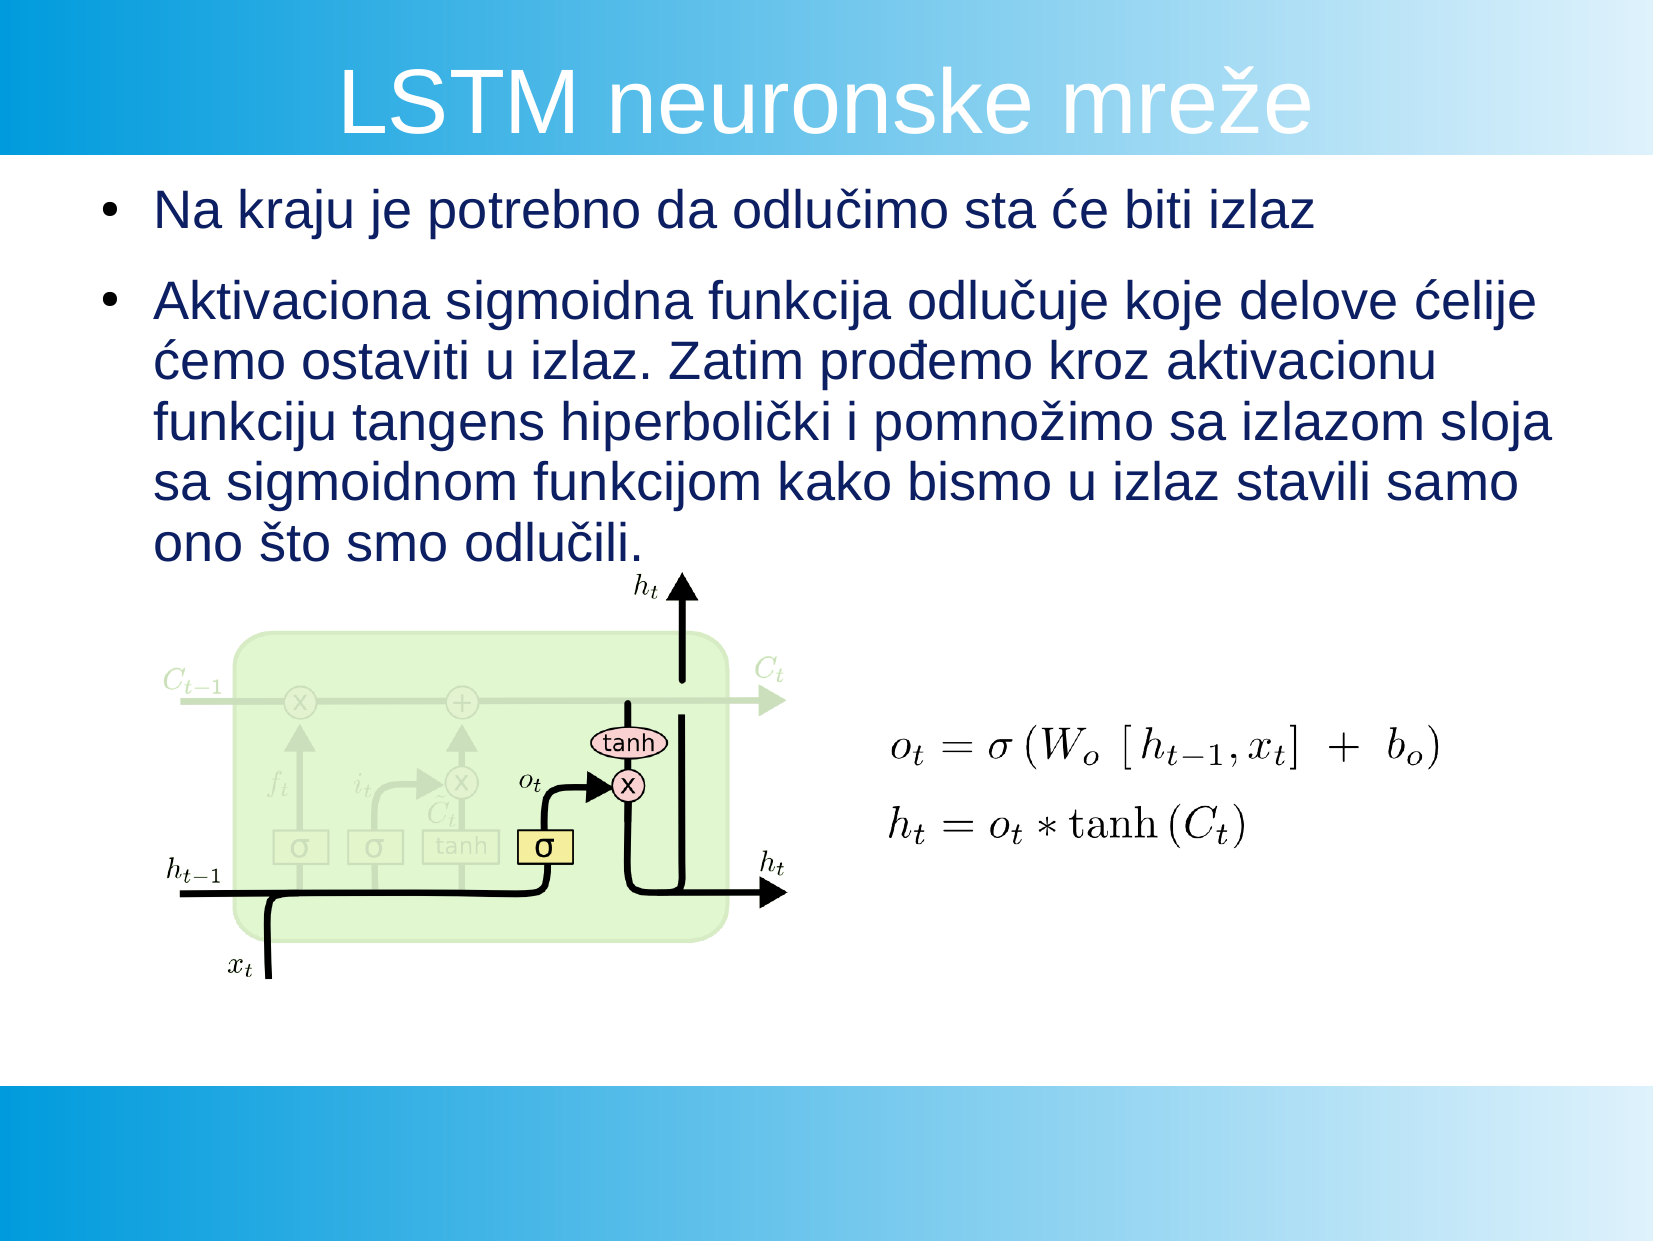

# LSTM neuronske mreže
Na kraju je potrebno da odlučimo sta će biti izlaz
Aktivaciona sigmoidna funkcija odlučuje koje delove ćelije ćemo ostaviti u izlaz. Zatim prođemo kroz aktivacionu funkciju tangens hiperbolički i pomnožimo sa izlazom sloja sa sigmoidnom funkcijom kako bismo u izlaz stavili samo ono što smo odlučili.